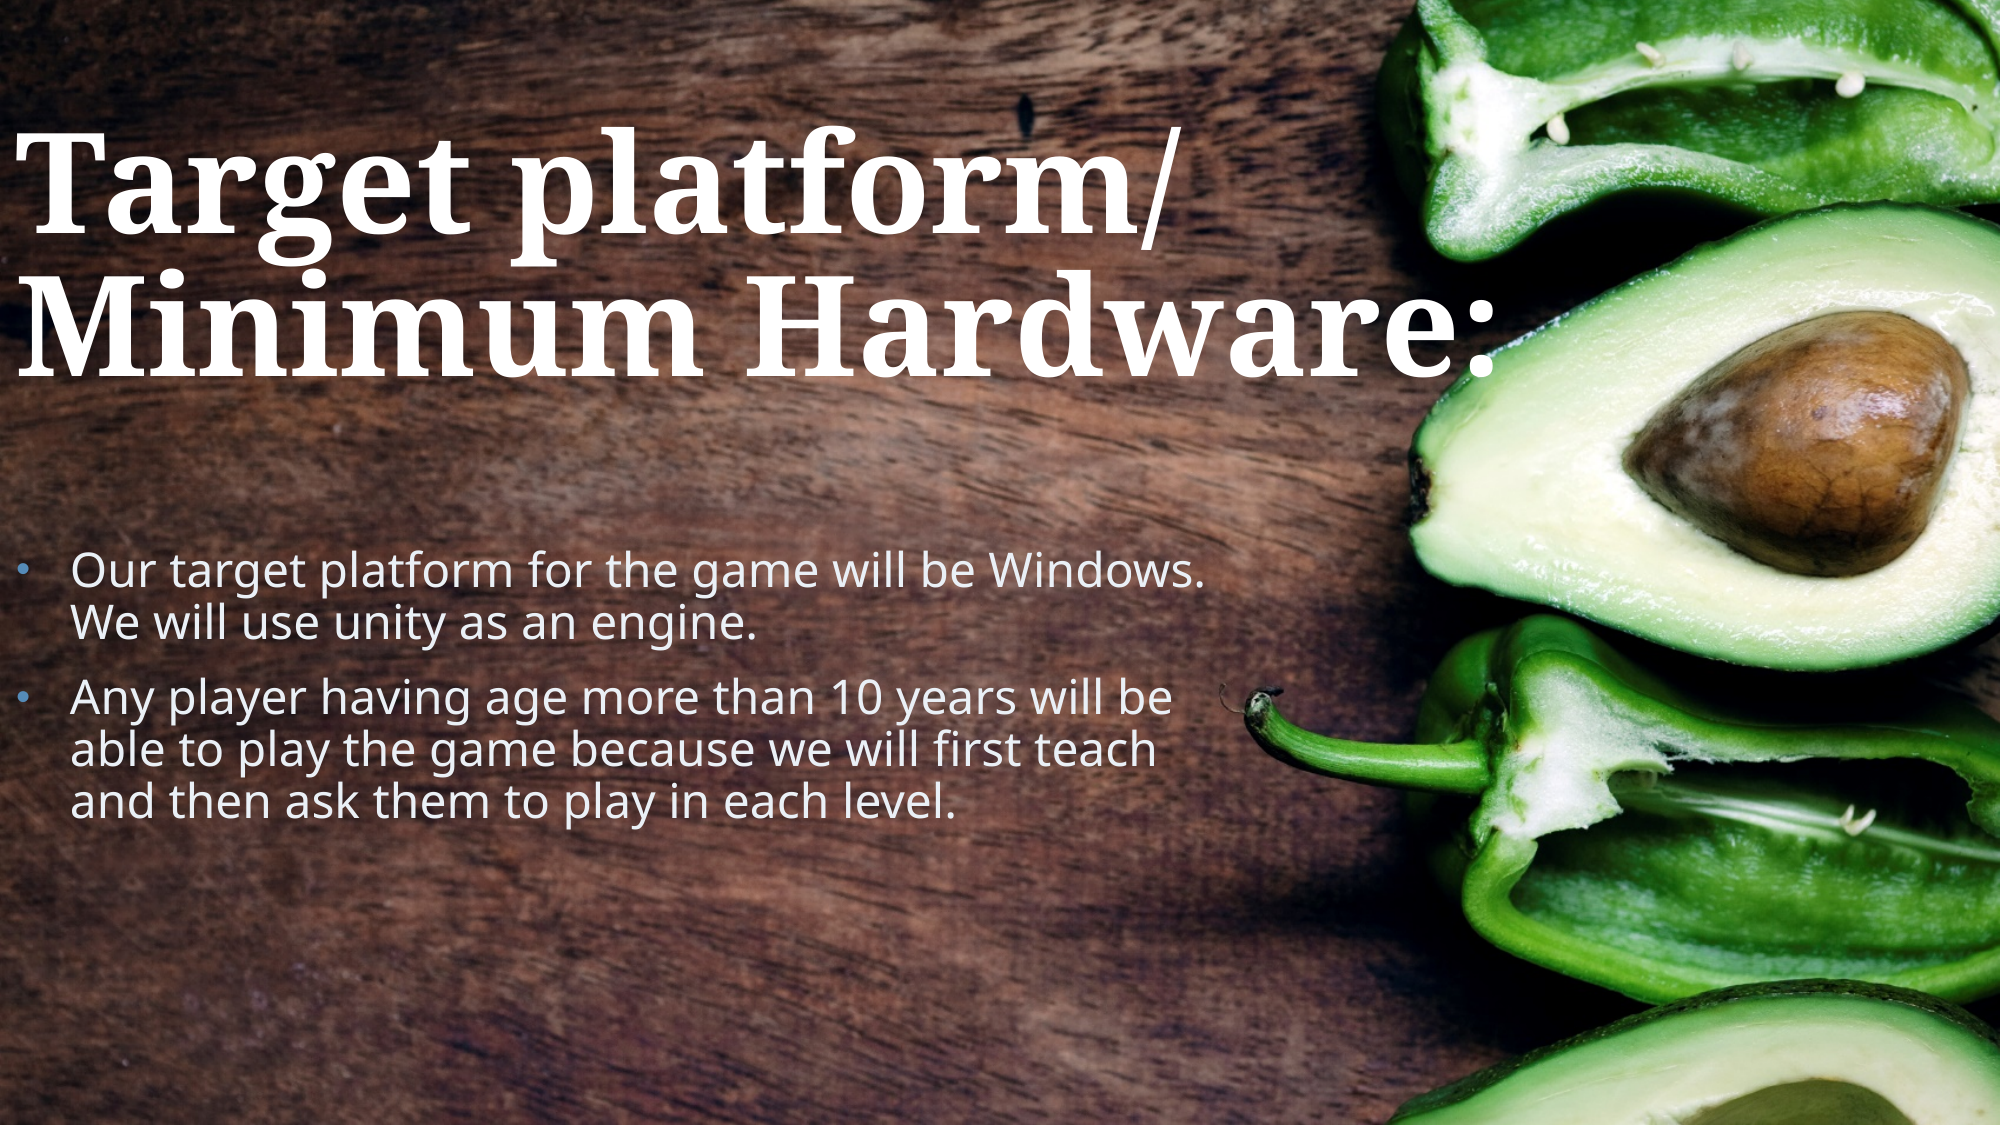

# Target platform/ Minimum Hardware:
Our target platform for the game will be Windows. We will use unity as an engine.
Any player having age more than 10 years will be able to play the game because we will first teach and then ask them to play in each level.